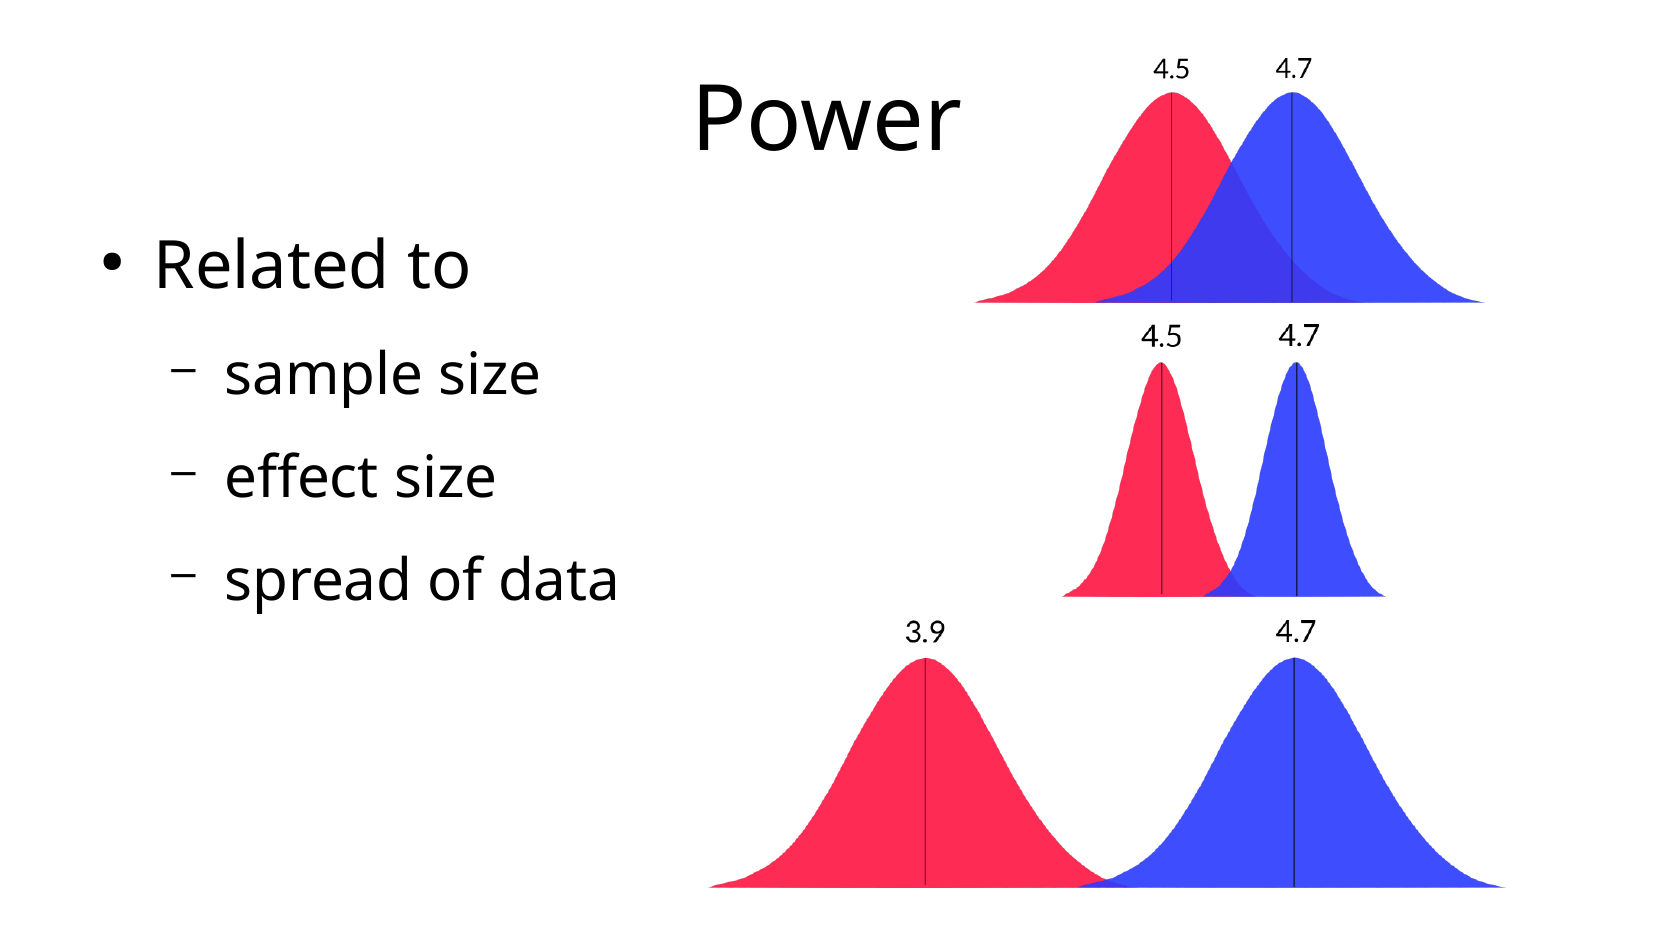

# Power
Related to
sample size
effect size
spread of data